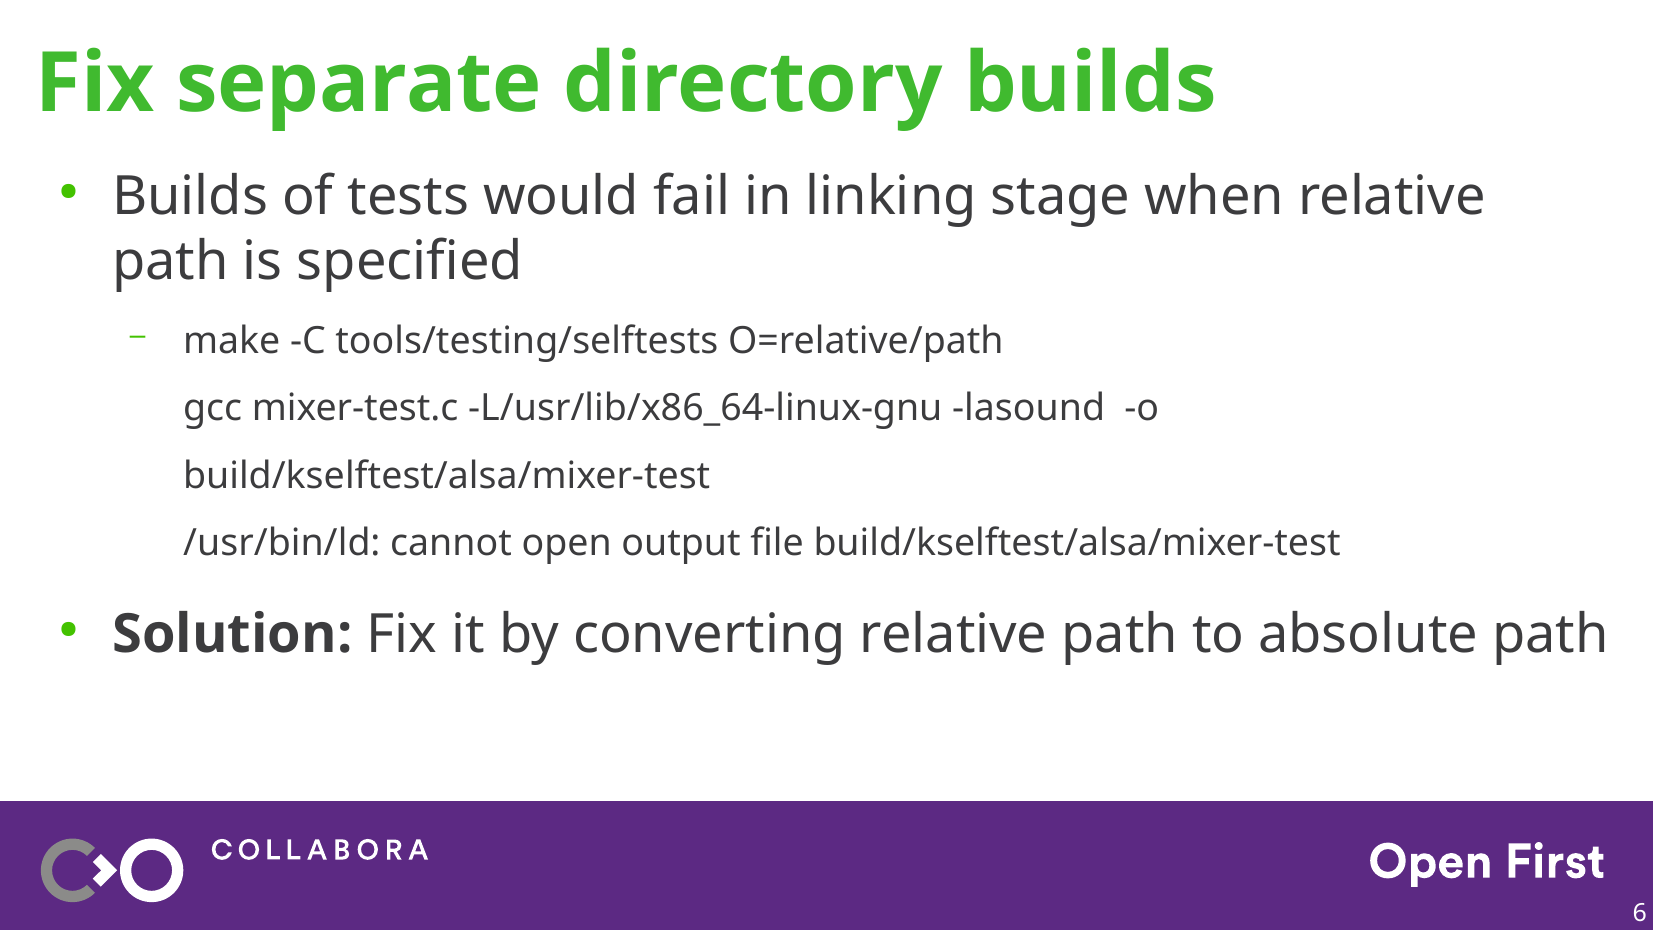

# Fix separate directory builds
Builds of tests would fail in linking stage when relative path is specified
make -C tools/testing/selftests O=relative/path
gcc mixer-test.c -L/usr/lib/x86_64-linux-gnu -lasound -o build/kselftest/alsa/mixer-test
/usr/bin/ld: cannot open output file build/kselftest/alsa/mixer-test
Solution: Fix it by converting relative path to absolute path